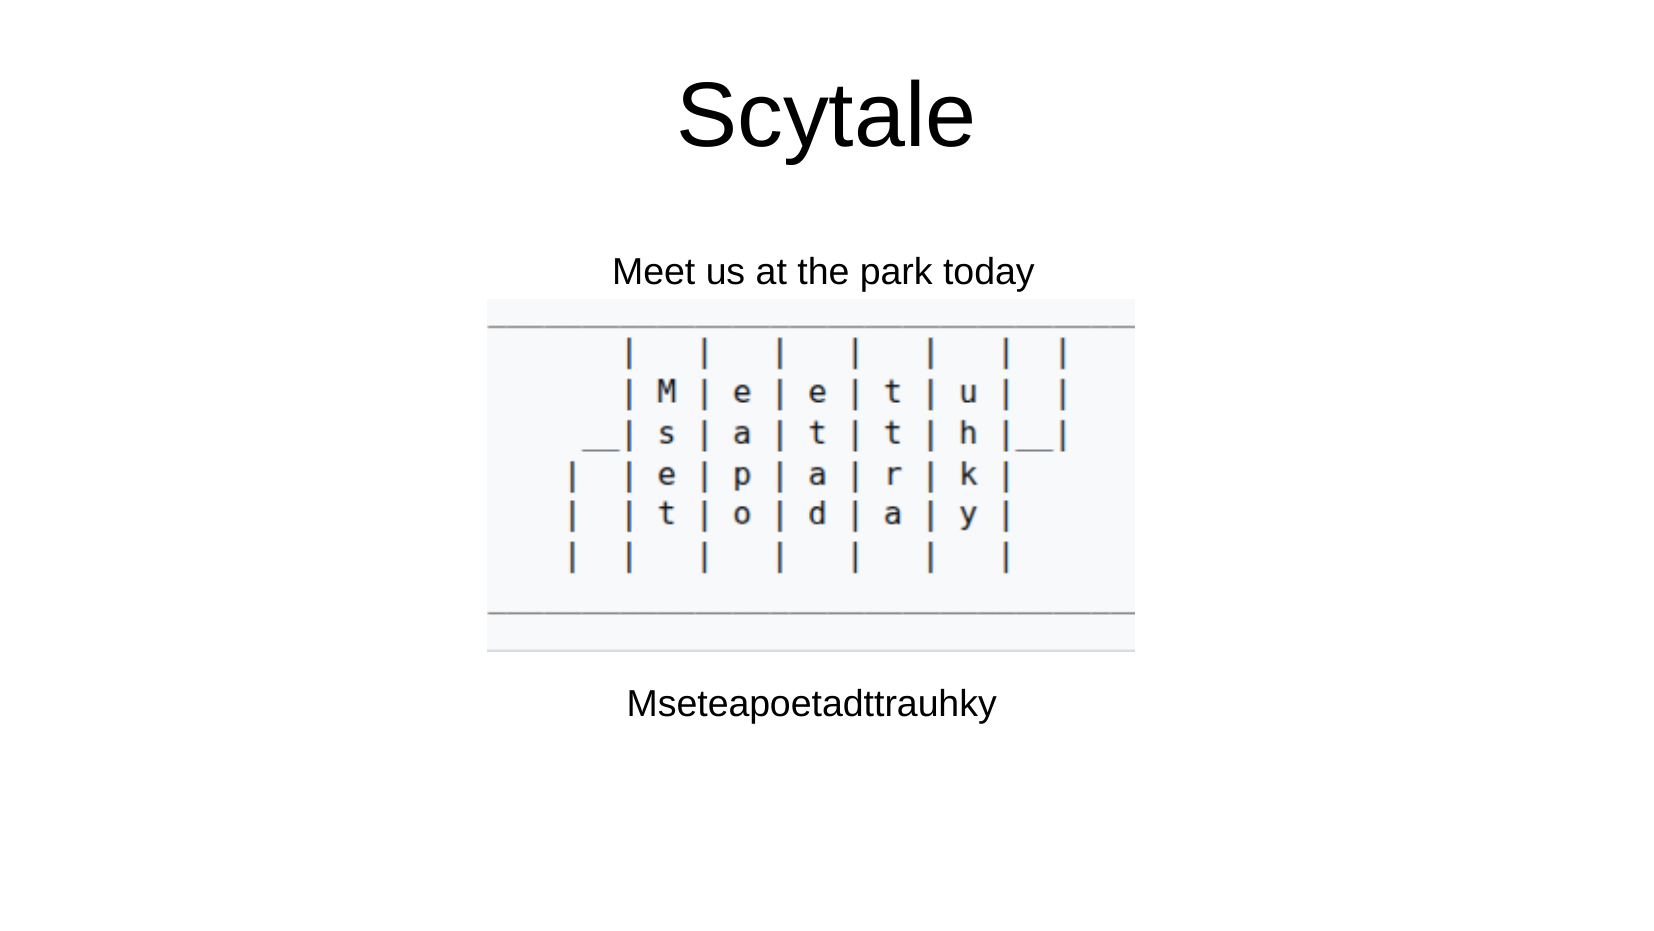

# Scytale
Meet us at the park today
Mseteapoetadttrauhky